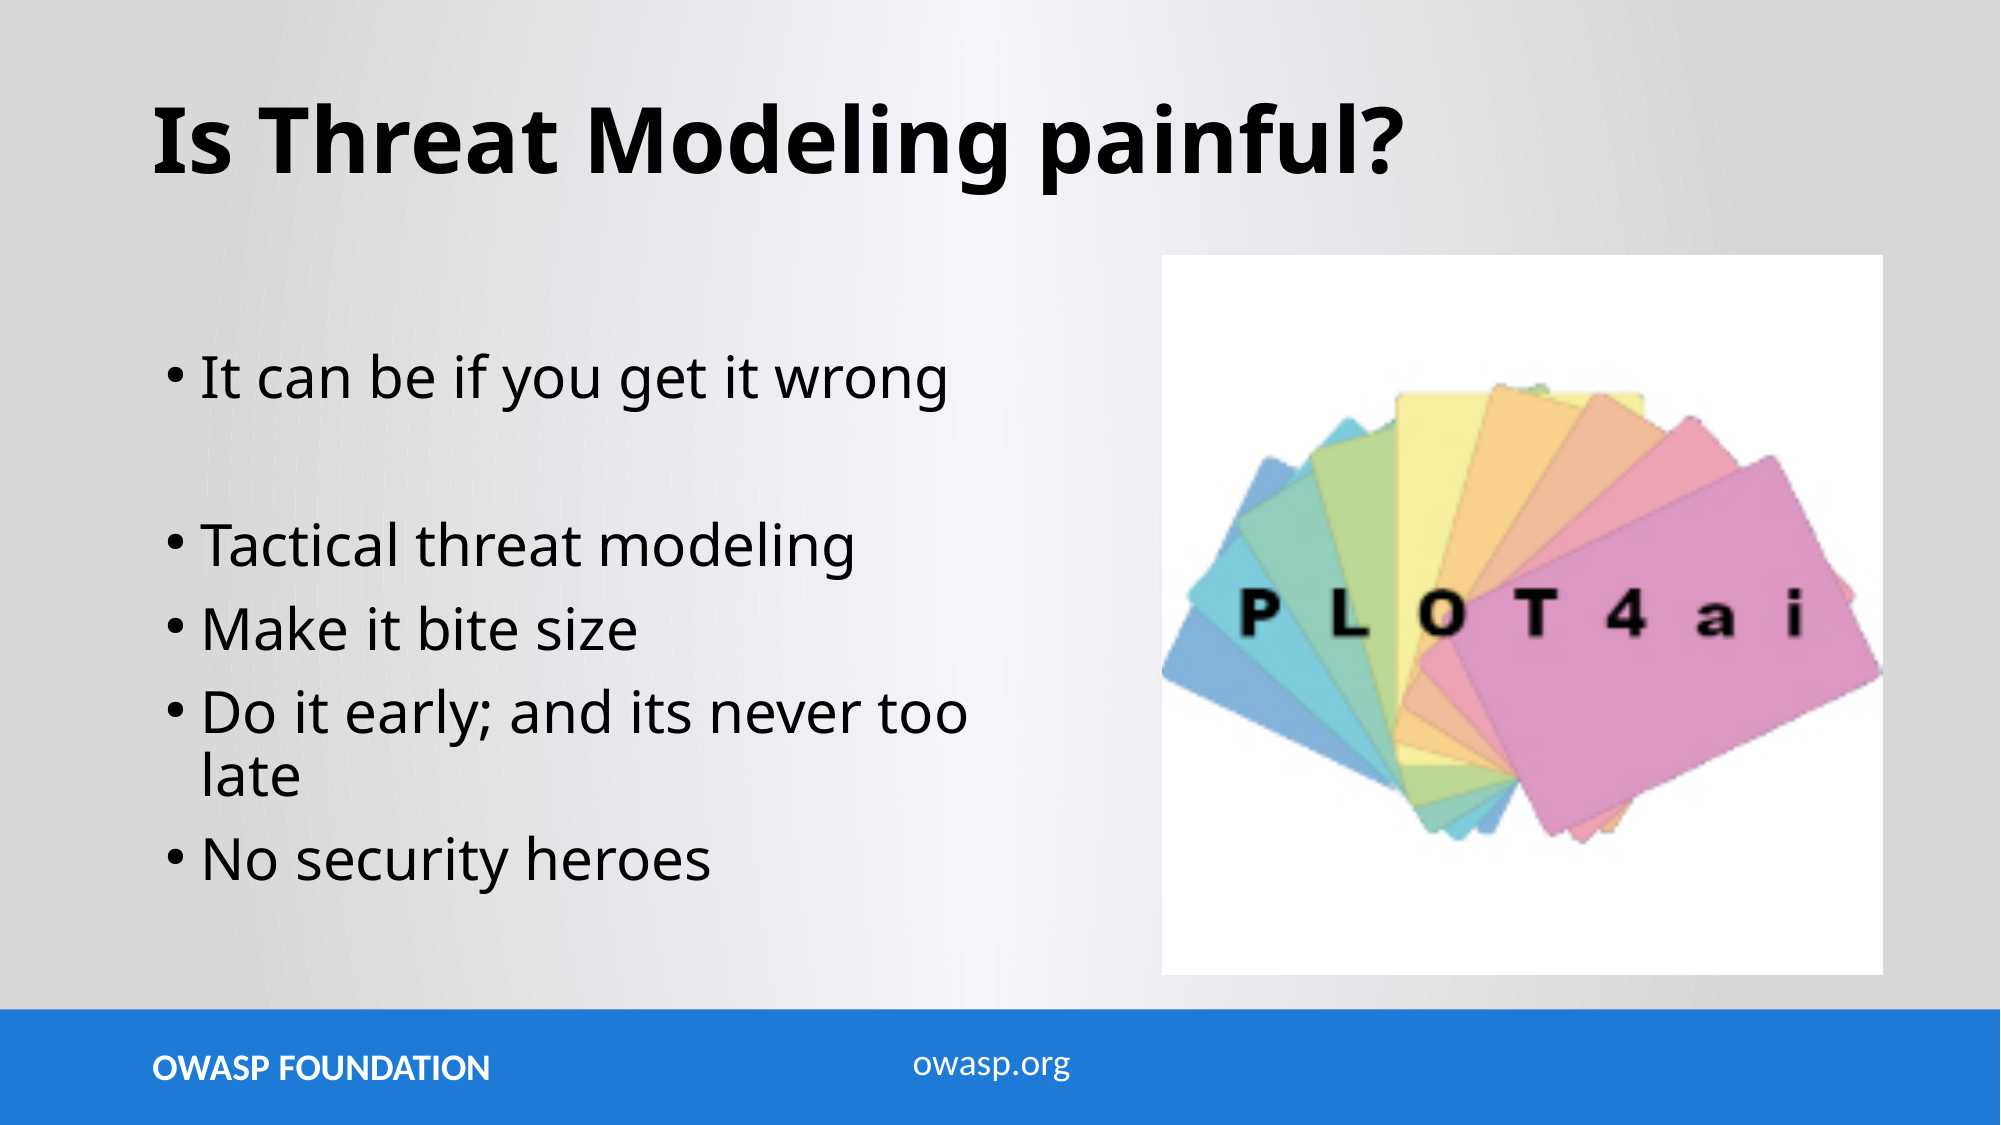

# Is Threat Modeling painful?
It can be if you get it wrong
Tactical threat modeling
Make it bite size
Do it early; and its never too late
No security heroes